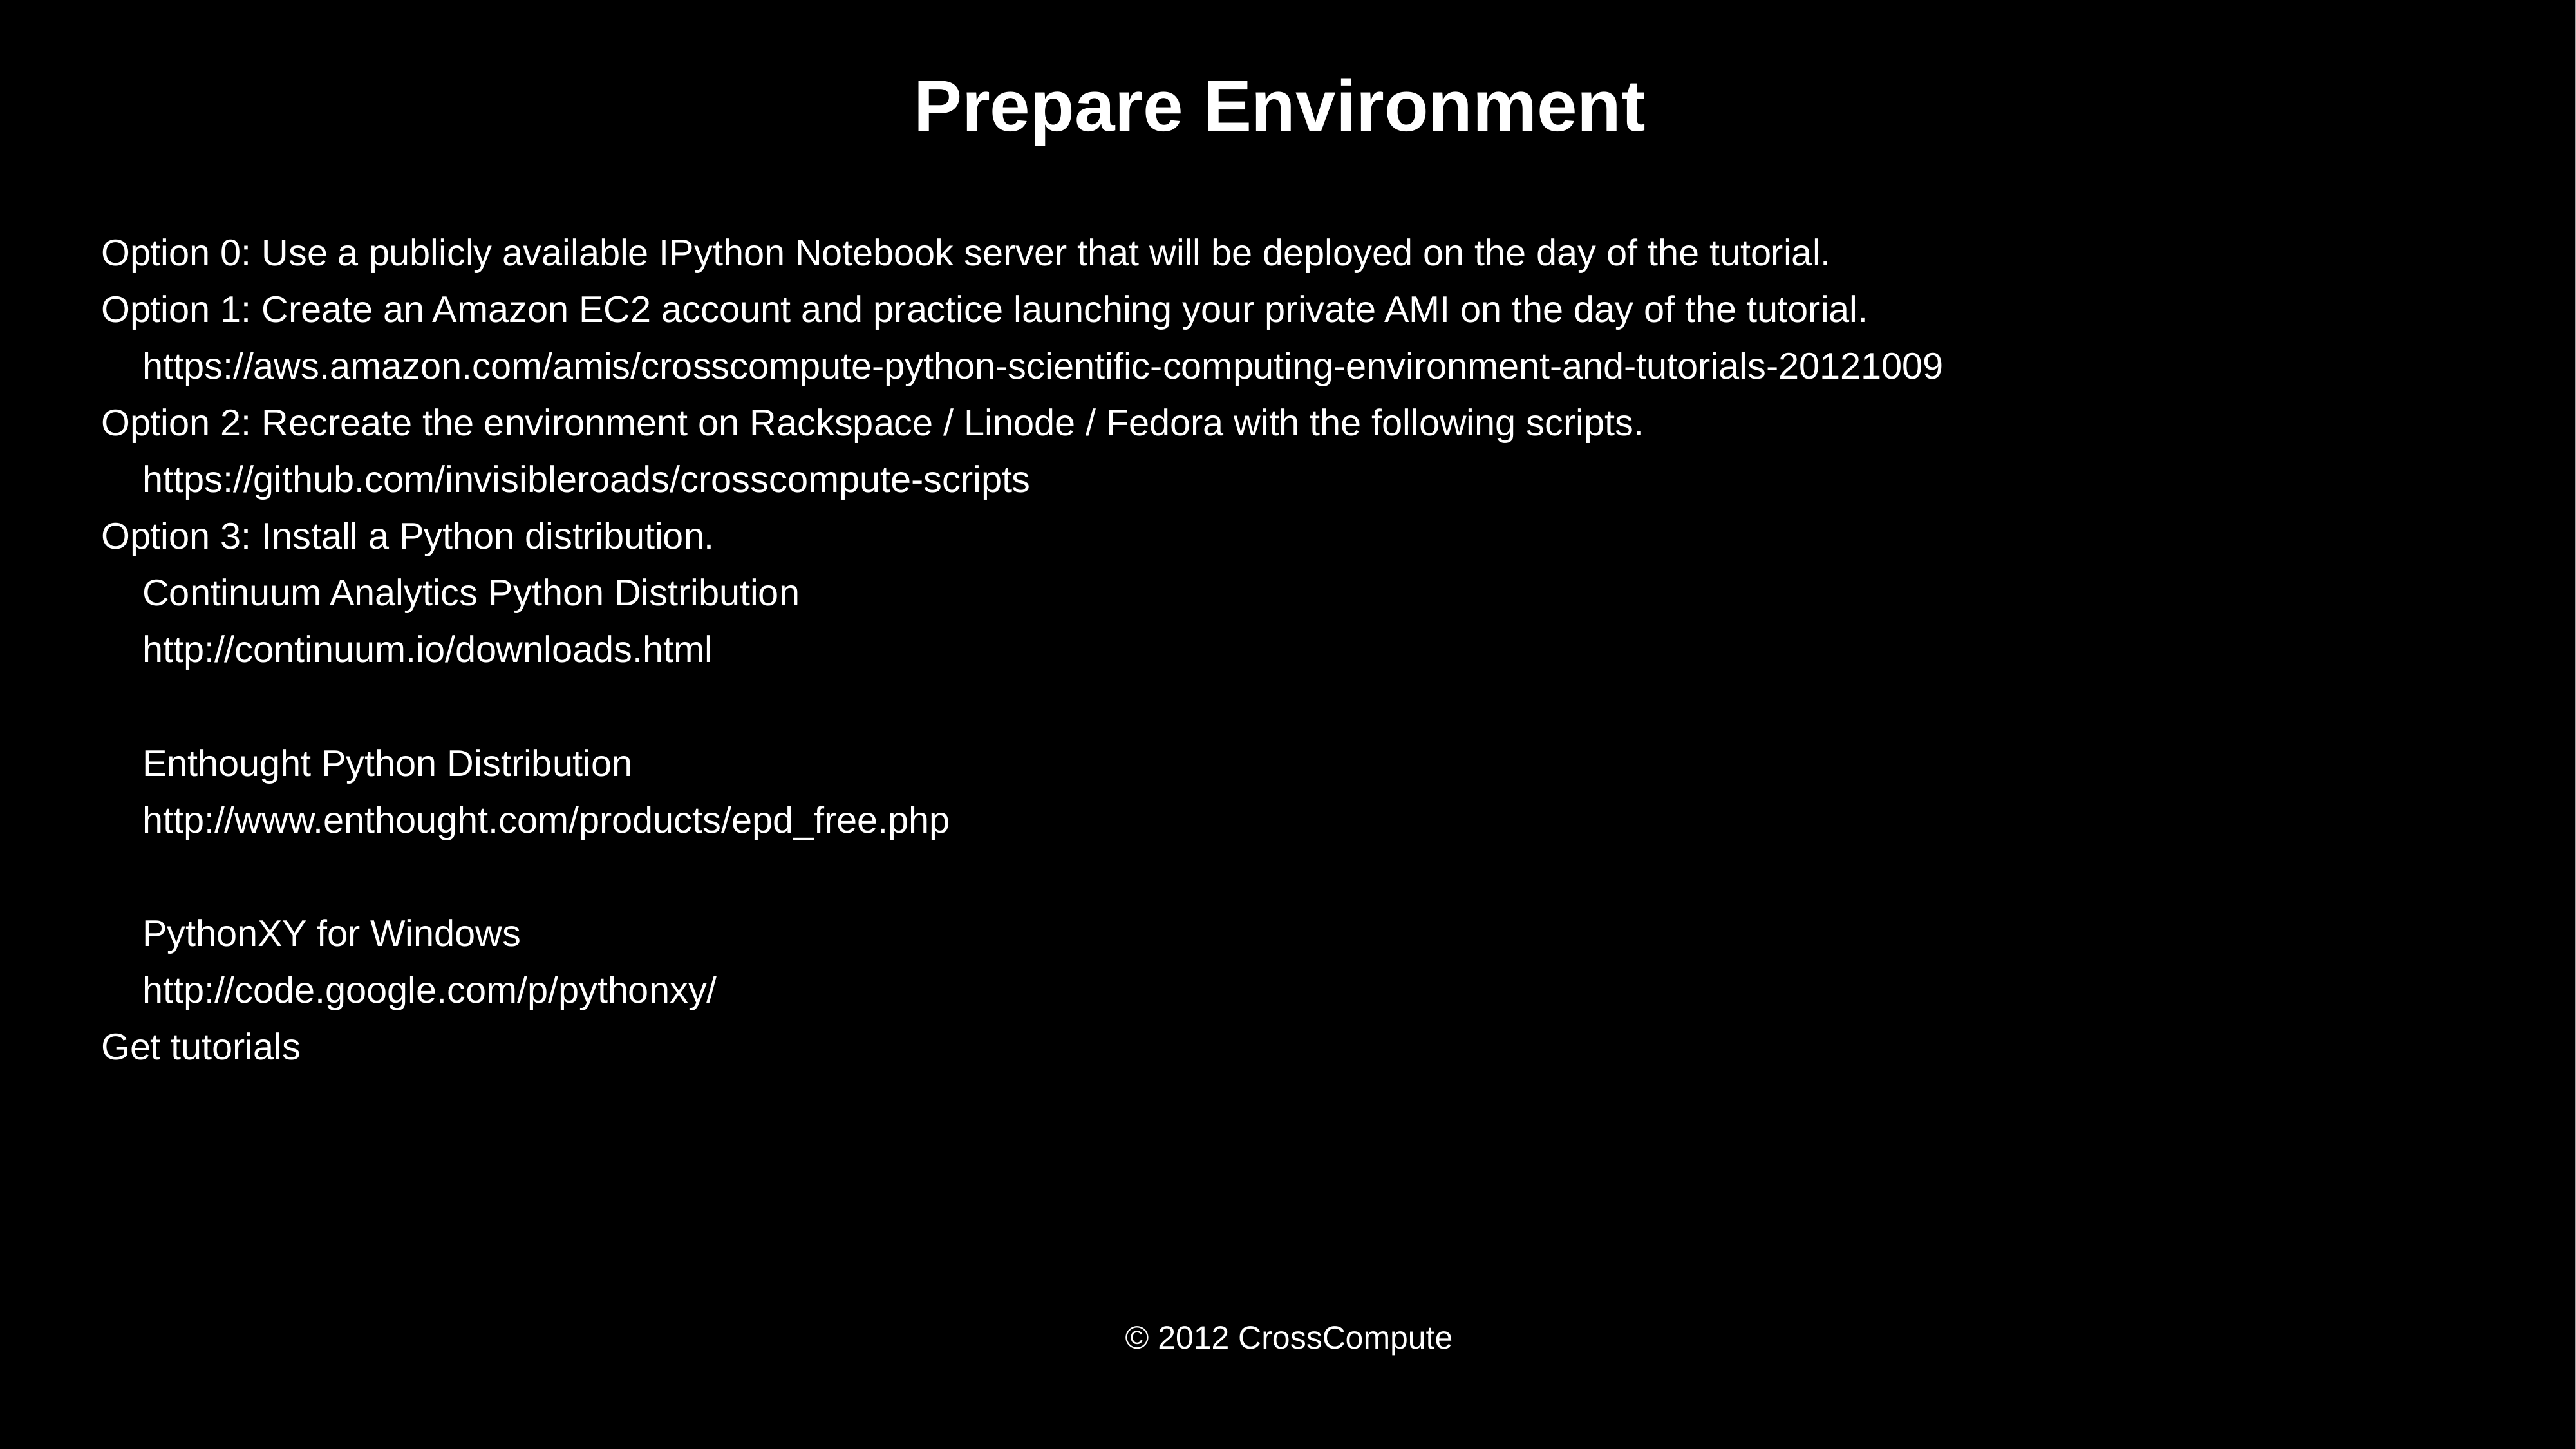

# Prepare Environment
Option 0: Use a publicly available IPython Notebook server that will be deployed on the day of the tutorial.
Option 1: Create an Amazon EC2 account and practice launching your private AMI on the day of the tutorial.
 https://aws.amazon.com/amis/crosscompute-python-scientific-computing-environment-and-tutorials-20121009
Option 2: Recreate the environment on Rackspace / Linode / Fedora with the following scripts.
 https://github.com/invisibleroads/crosscompute-scripts
Option 3: Install a Python distribution.
 Continuum Analytics Python Distribution
 http://continuum.io/downloads.html
 Enthought Python Distribution
 http://www.enthought.com/products/epd_free.php
 PythonXY for Windows
 http://code.google.com/p/pythonxy/
Get tutorials
© 2012 CrossCompute